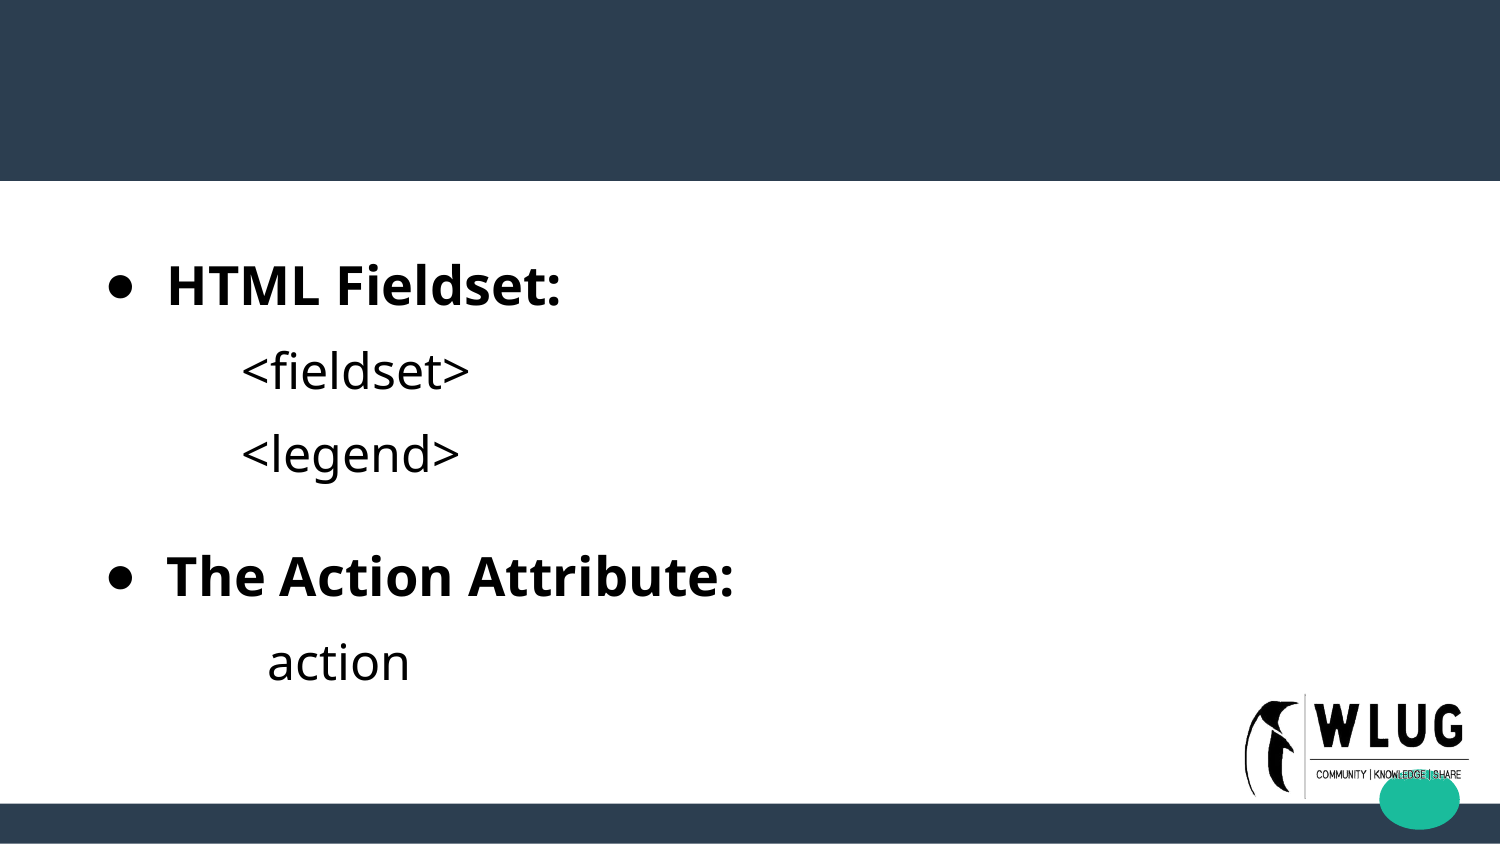

# HTML Fieldset:
<fieldset>
<legend>
The Action Attribute:
 action